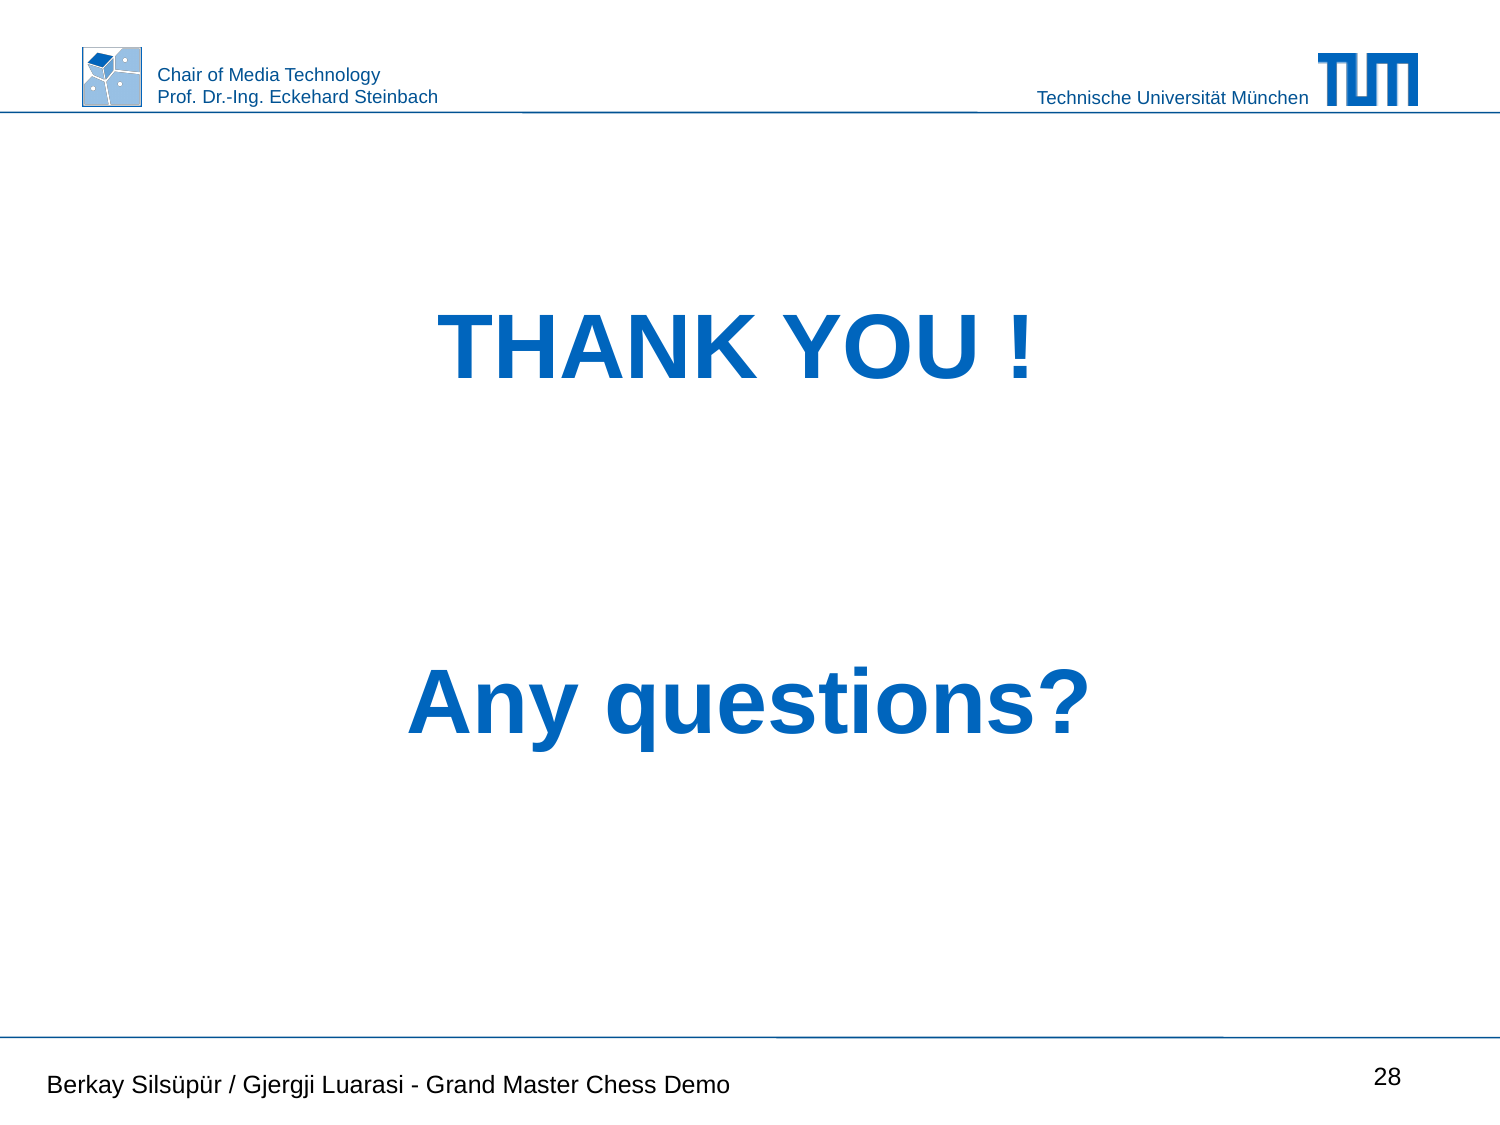

# THANK YOU !
Any questions?
Berkay Silsüpür / Gjergji Luarasi - Grand Master Chess Demo